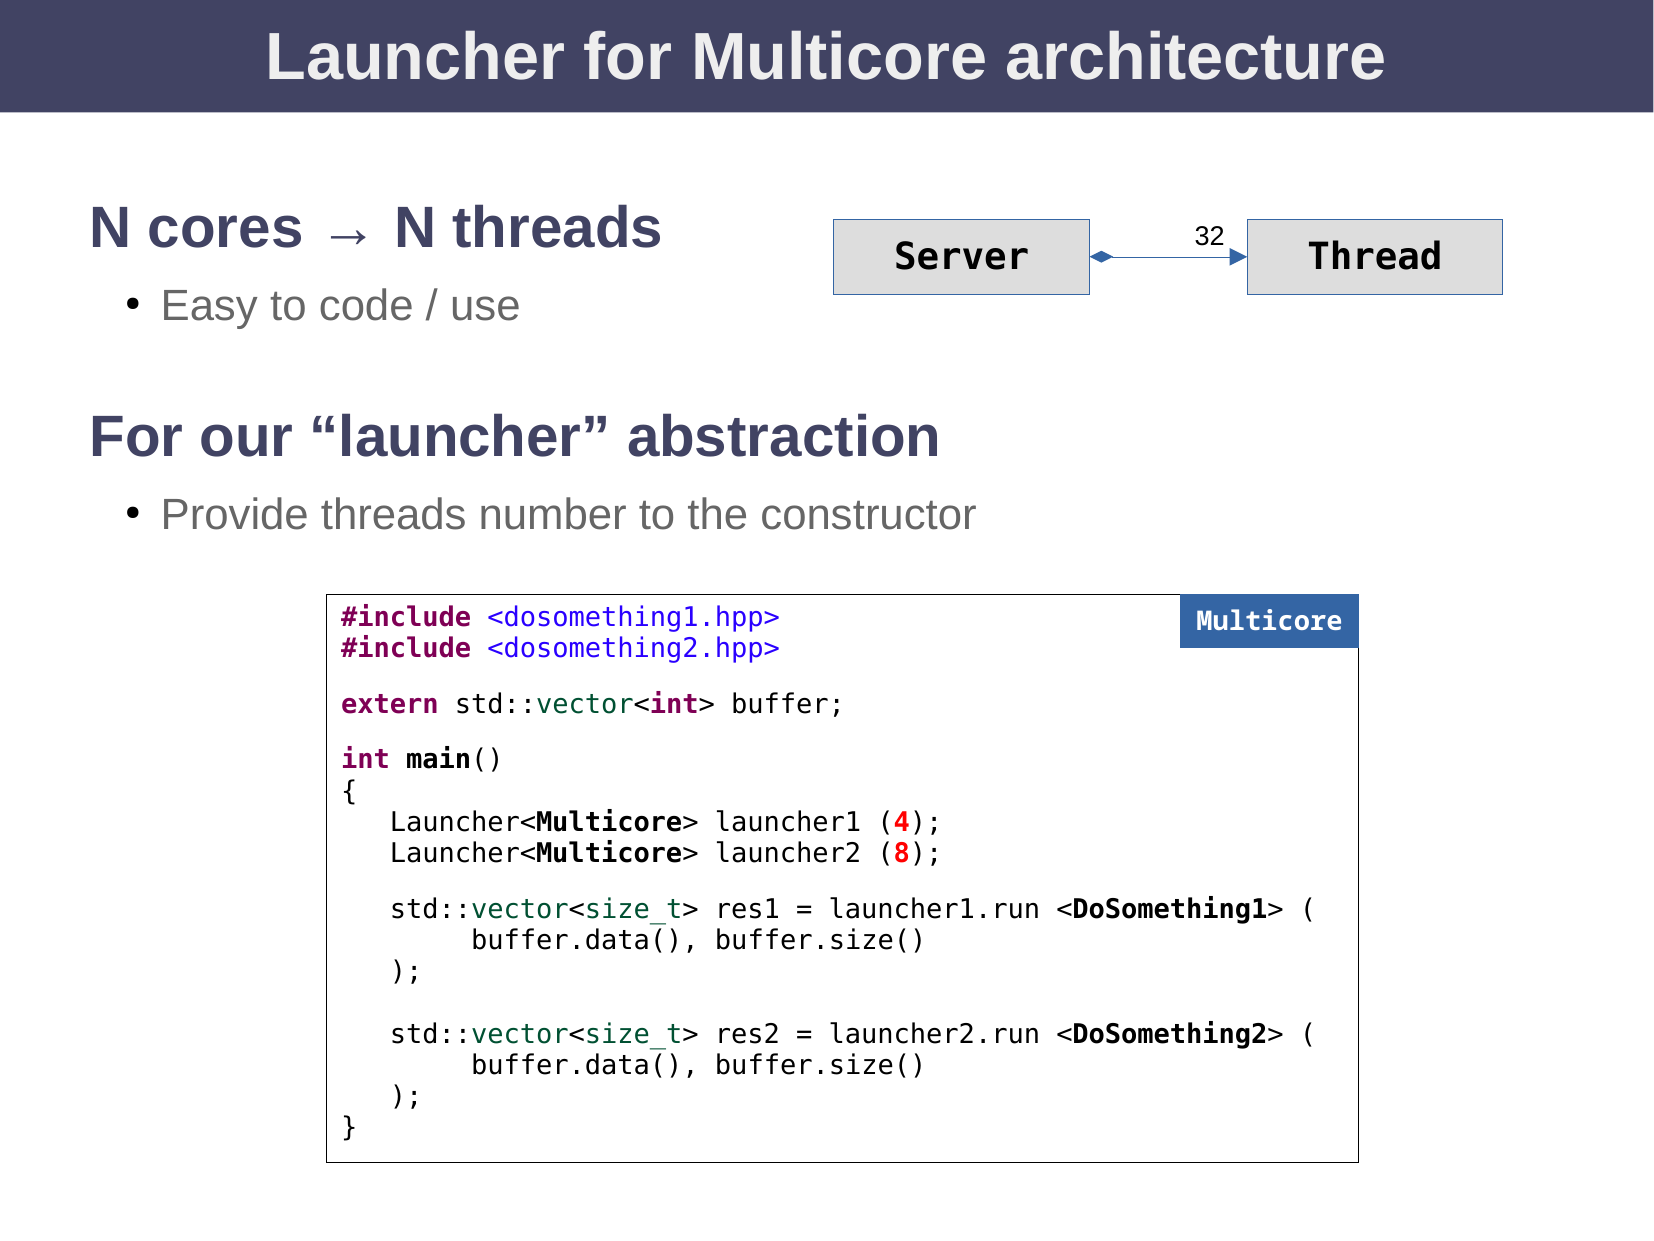

Launcher for Multicore architecture
N cores → N threads
Easy to code / use
For our “launcher” abstraction
Provide threads number to the constructor
Server
Thread
#include <dosomething1.hpp>
#include <dosomething2.hpp>
extern std::vector<int> buffer;
int main()
{
 Launcher<Multicore> launcher1 (4);
 Launcher<Multicore> launcher2 (8);
 std::vector<size_t> res1 = launcher1.run <DoSomething1> (
 buffer.data(), buffer.size()
 );
 std::vector<size_t> res2 = launcher2.run <DoSomething2> (
 buffer.data(), buffer.size()
 );
}
Multicore